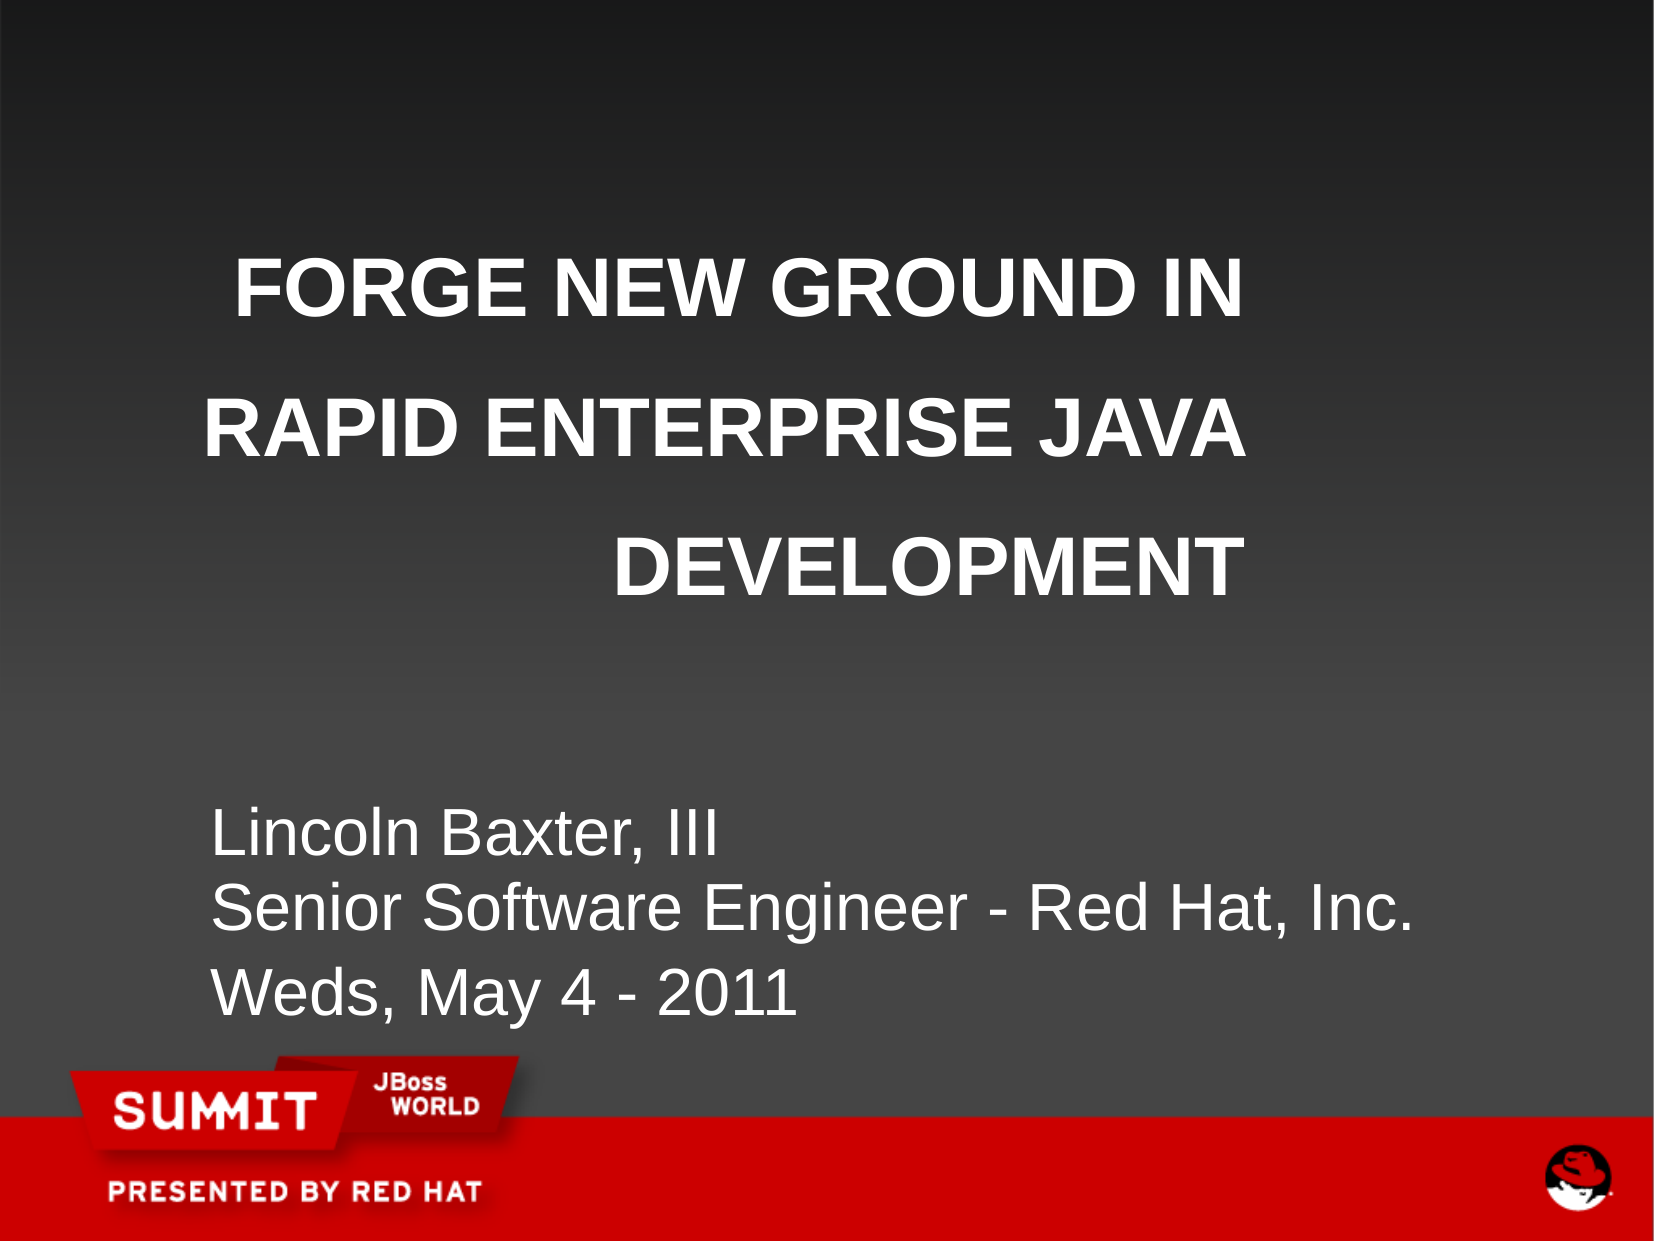

FORGE NEW GROUND IN RAPID ENTERPRISE JAVA DEVELOPMENT
Lincoln Baxter, III
Senior Software Engineer - Red Hat, Inc.
Weds, May 4 - 2011